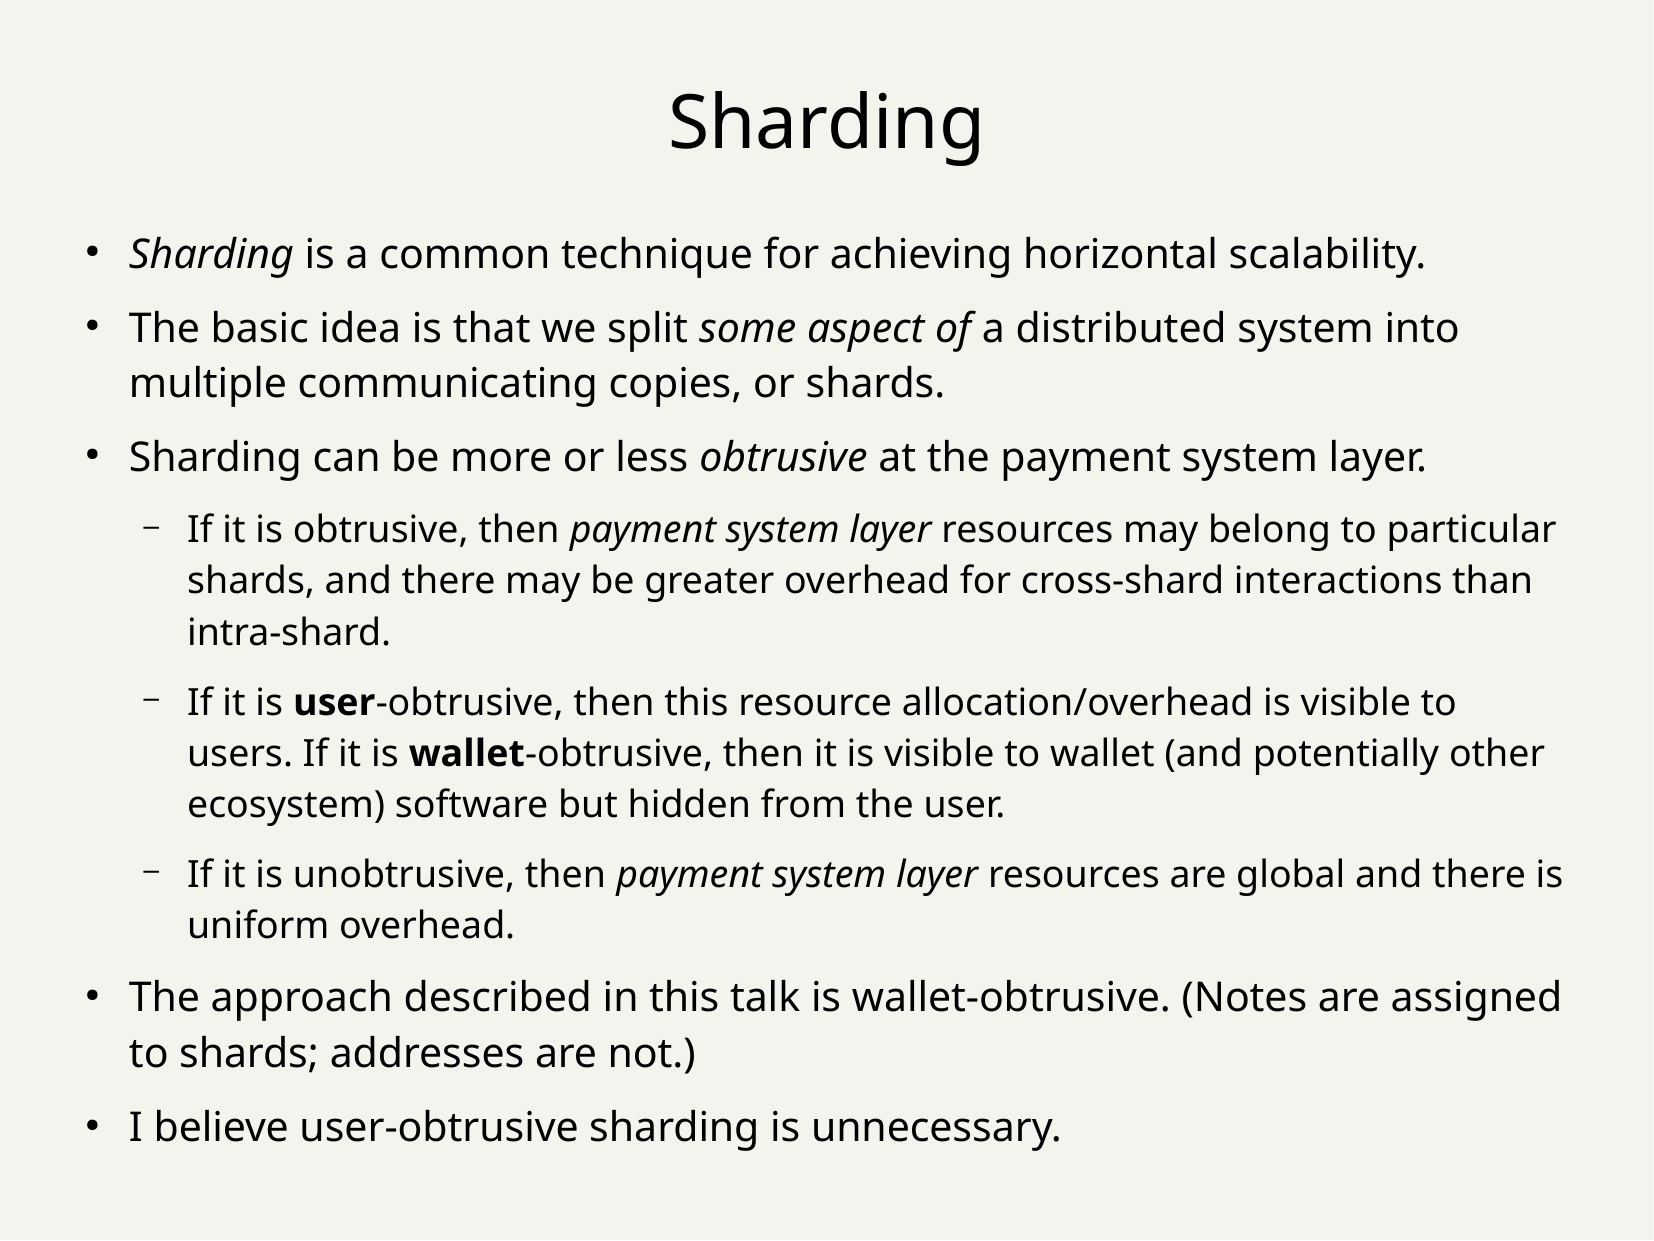

# Sharding
Sharding is a common technique for achieving horizontal scalability.
The basic idea is that we split some aspect of a distributed system into multiple communicating copies, or shards.
Sharding can be more or less obtrusive at the payment system layer.
If it is obtrusive, then payment system layer resources may belong to particular shards, and there may be greater overhead for cross-shard interactions than intra-shard.
If it is user-obtrusive, then this resource allocation/overhead is visible to users. If it is wallet-obtrusive, then it is visible to wallet (and potentially other ecosystem) software but hidden from the user.
If it is unobtrusive, then payment system layer resources are global and there is uniform overhead.
The approach described in this talk is wallet-obtrusive. (Notes are assigned to shards; addresses are not.)
I believe user-obtrusive sharding is unnecessary.